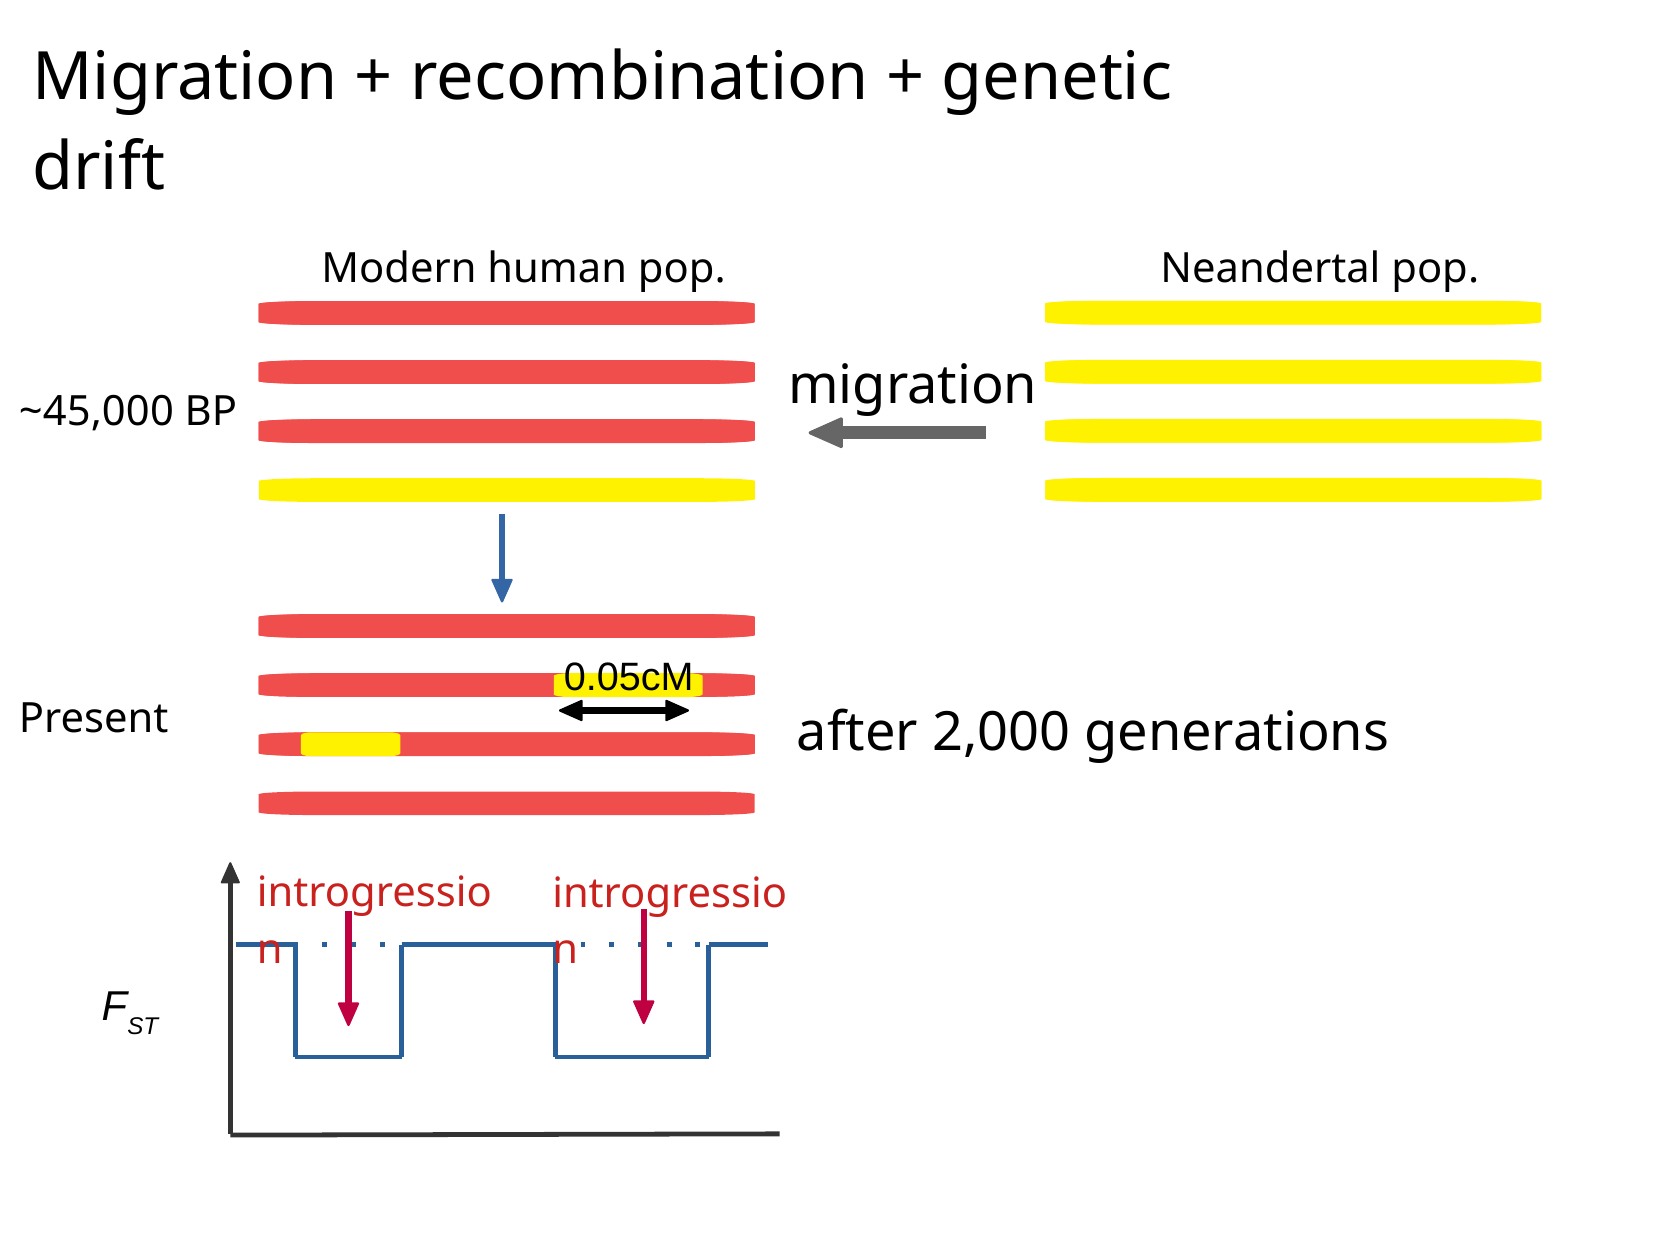

Migration + recombination + genetic drift
Modern human pop.
Neandertal pop.
migration
~45,000 BP
0.05cM
Present
after 2,000 generations
introgression
introgression
FST